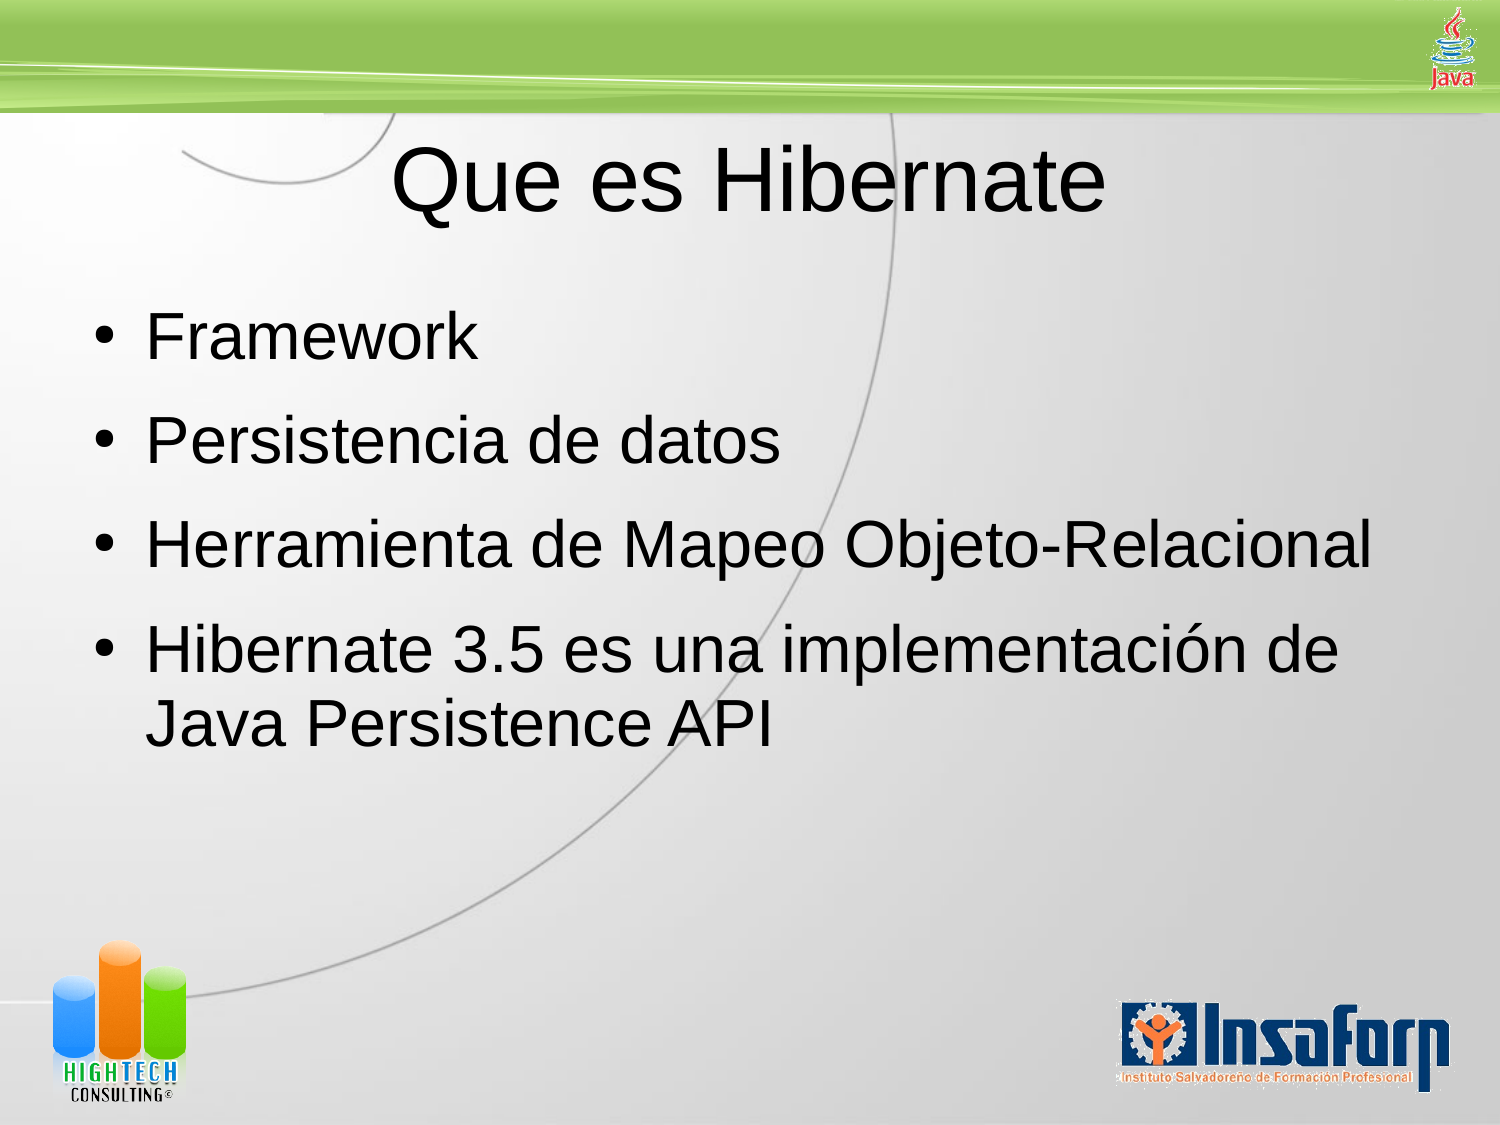

# Que es Hibernate
Framework
Persistencia de datos
Herramienta de Mapeo Objeto-Relacional
Hibernate 3.5 es una implementación de Java Persistence API